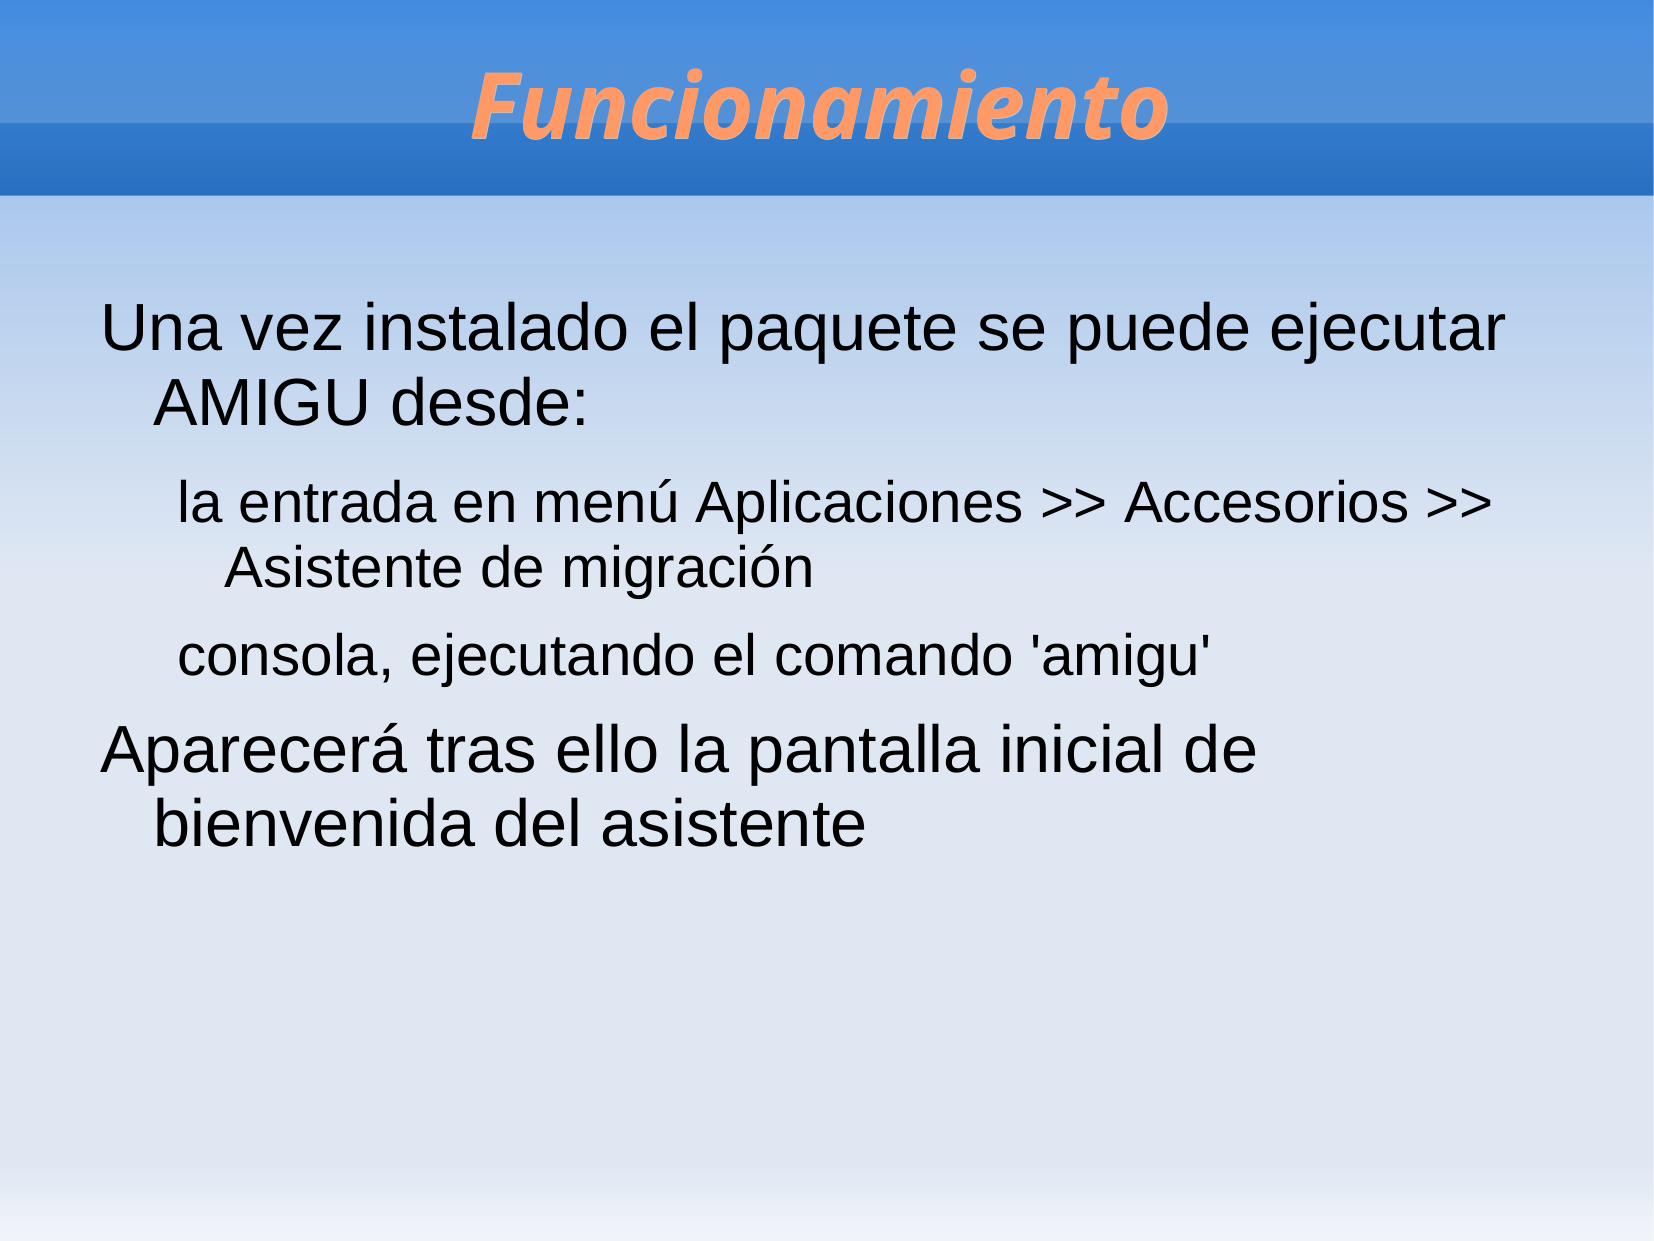

# Funcionamiento
Una vez instalado el paquete se puede ejecutar AMIGU desde:
la entrada en menú Aplicaciones >> Accesorios >> Asistente de migración
consola, ejecutando el comando 'amigu'
Aparecerá tras ello la pantalla inicial de bienvenida del asistente